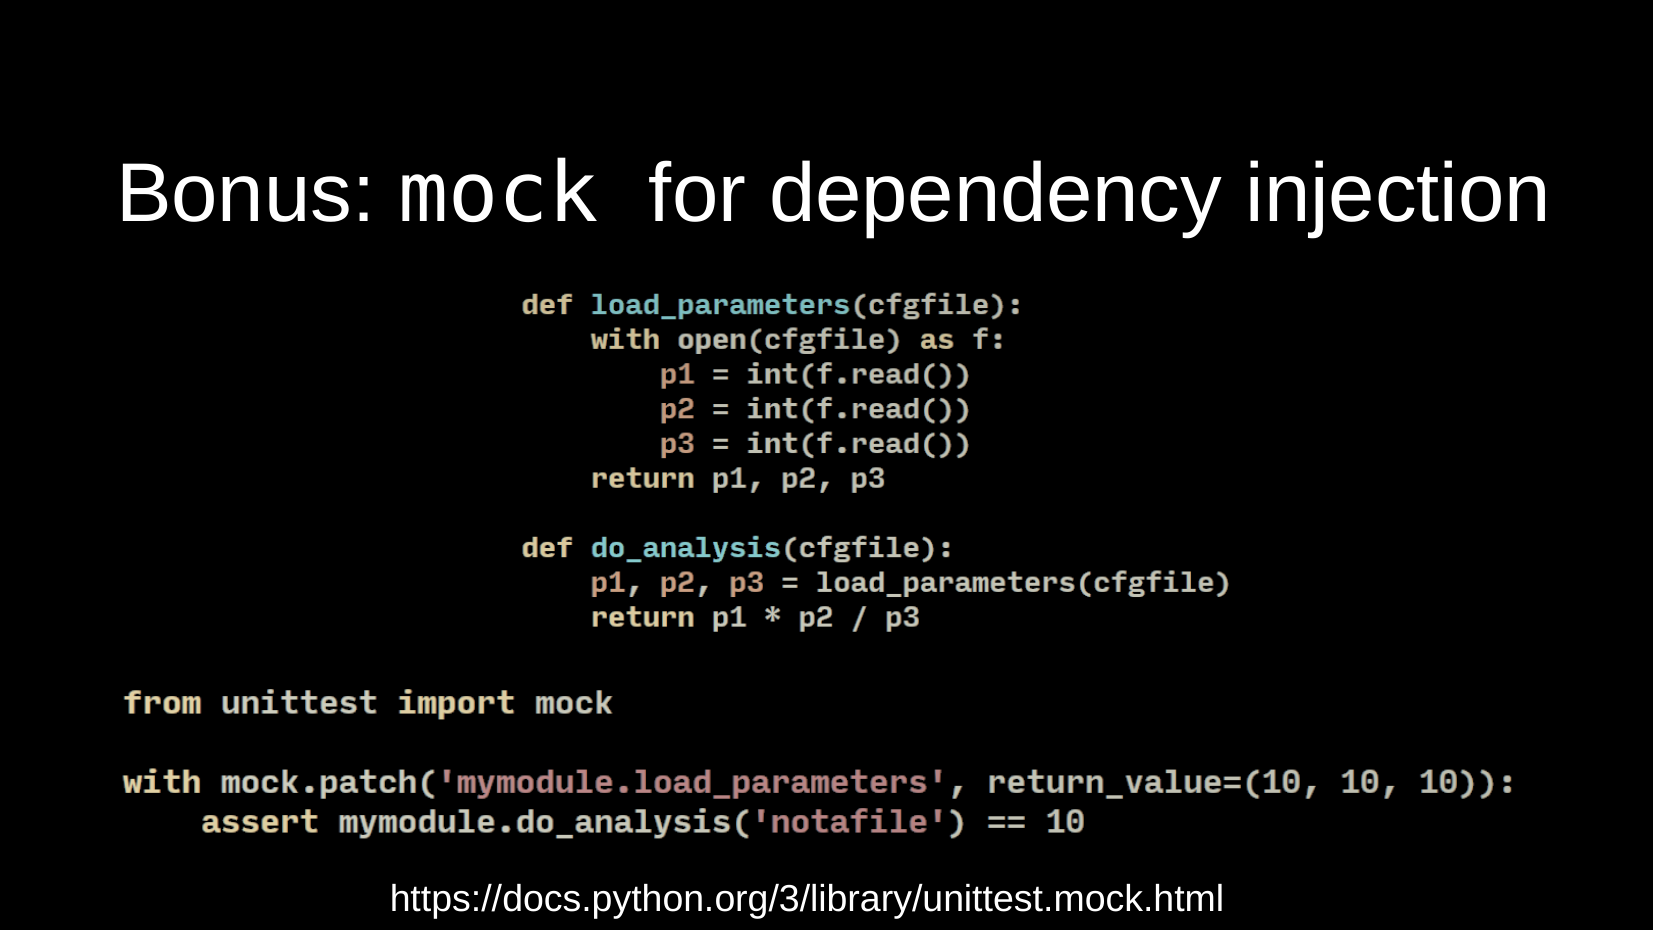

# Bonus: mock for dependency injection
https://docs.python.org/3/library/unittest.mock.html